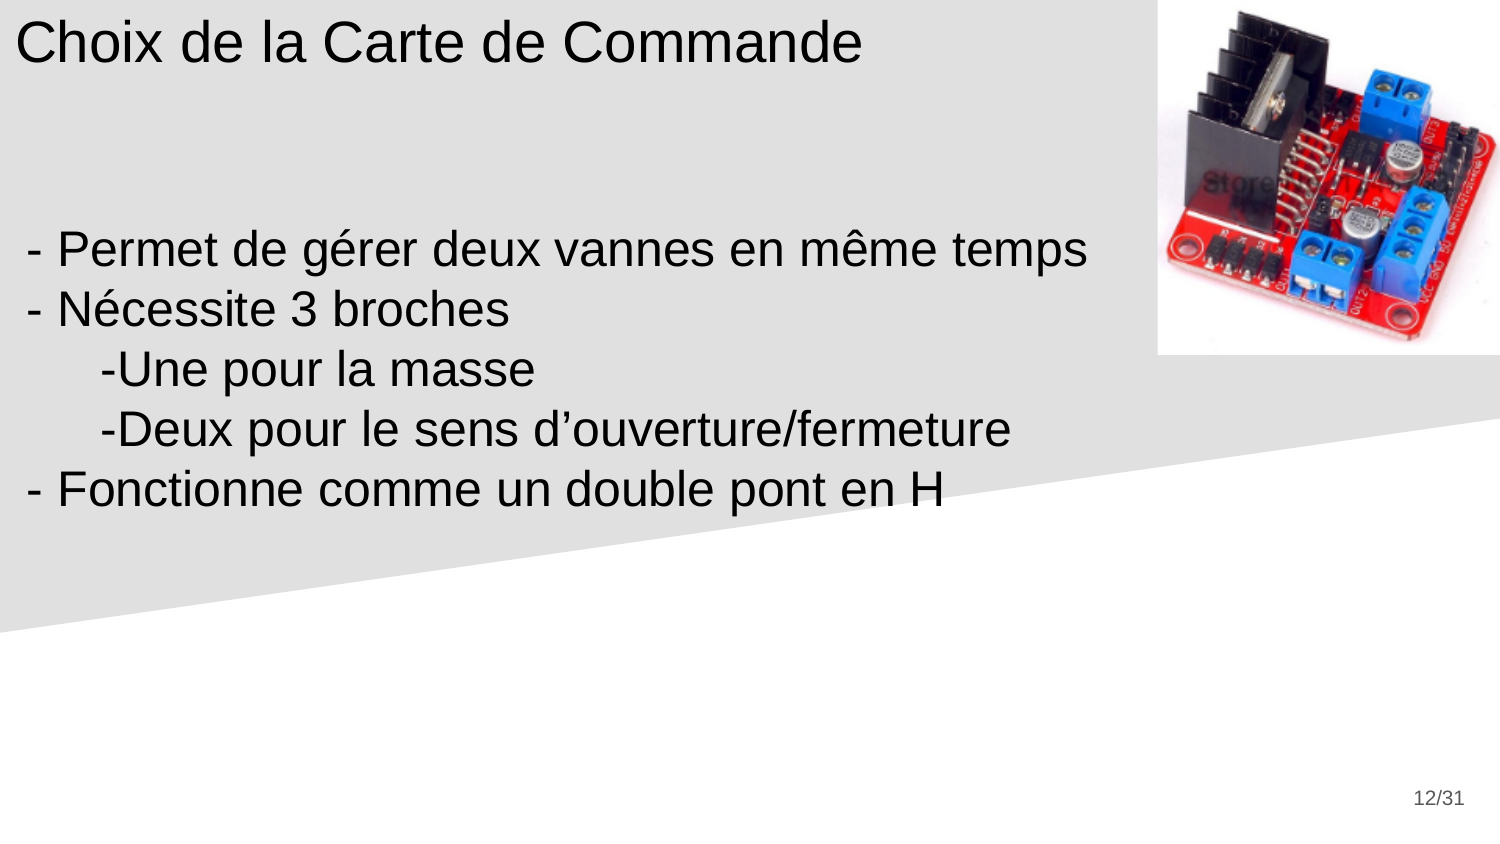

# Choix de la Carte de Commande
- Permet de gérer deux vannes en même temps
- Nécessite 3 broches
	-Une pour la masse
	-Deux pour le sens d’ouverture/fermeture
- Fonctionne comme un double pont en H